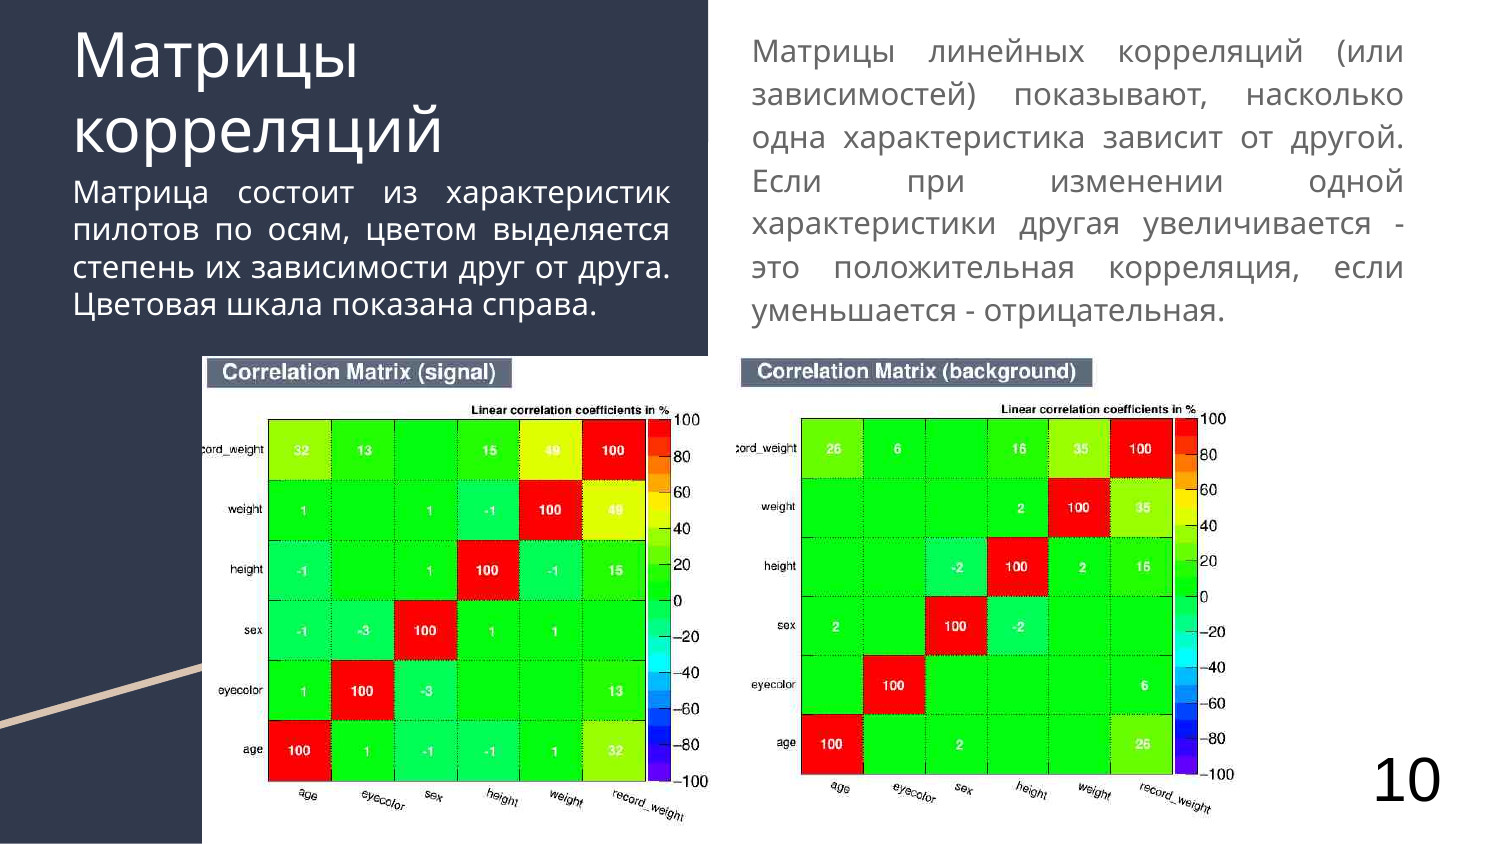

# Матрицы корреляций
Матрицы линейных корреляций (или зависимостей) показывают, насколько одна характеристика зависит от другой. Если при изменении одной характеристики другая увеличивается - это положительная корреляция, если уменьшается - отрицательная.
Матрица состоит из характеристик пилотов по осям, цветом выделяется степень их зависимости друг от друга. Цветовая шкала показана справа.
10